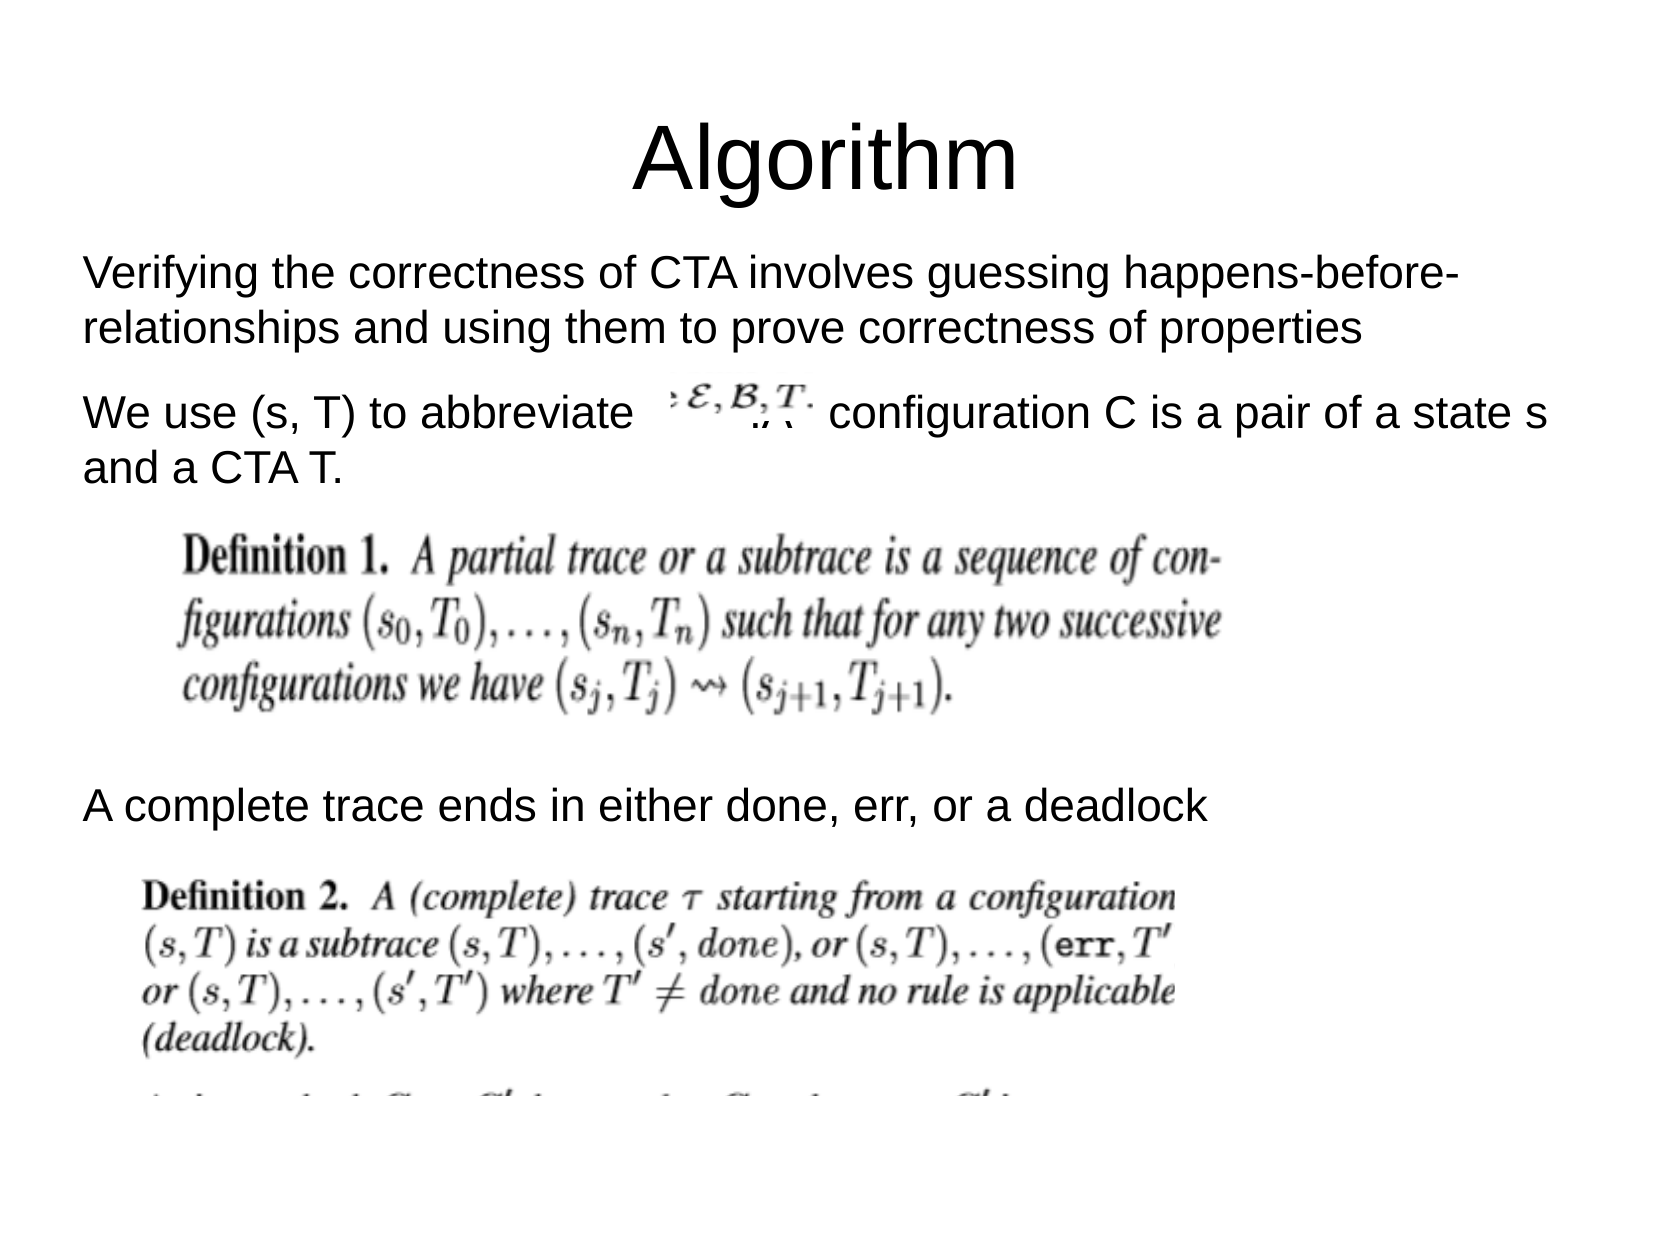

# Algorithm
Verifying the correctness of CTA involves guessing happens-before-relationships and using them to prove correctness of properties
We use (s, T) to abbreviate .A configuration C is a pair of a state s and a CTA T.
A complete trace ends in either done, err, or a deadlock